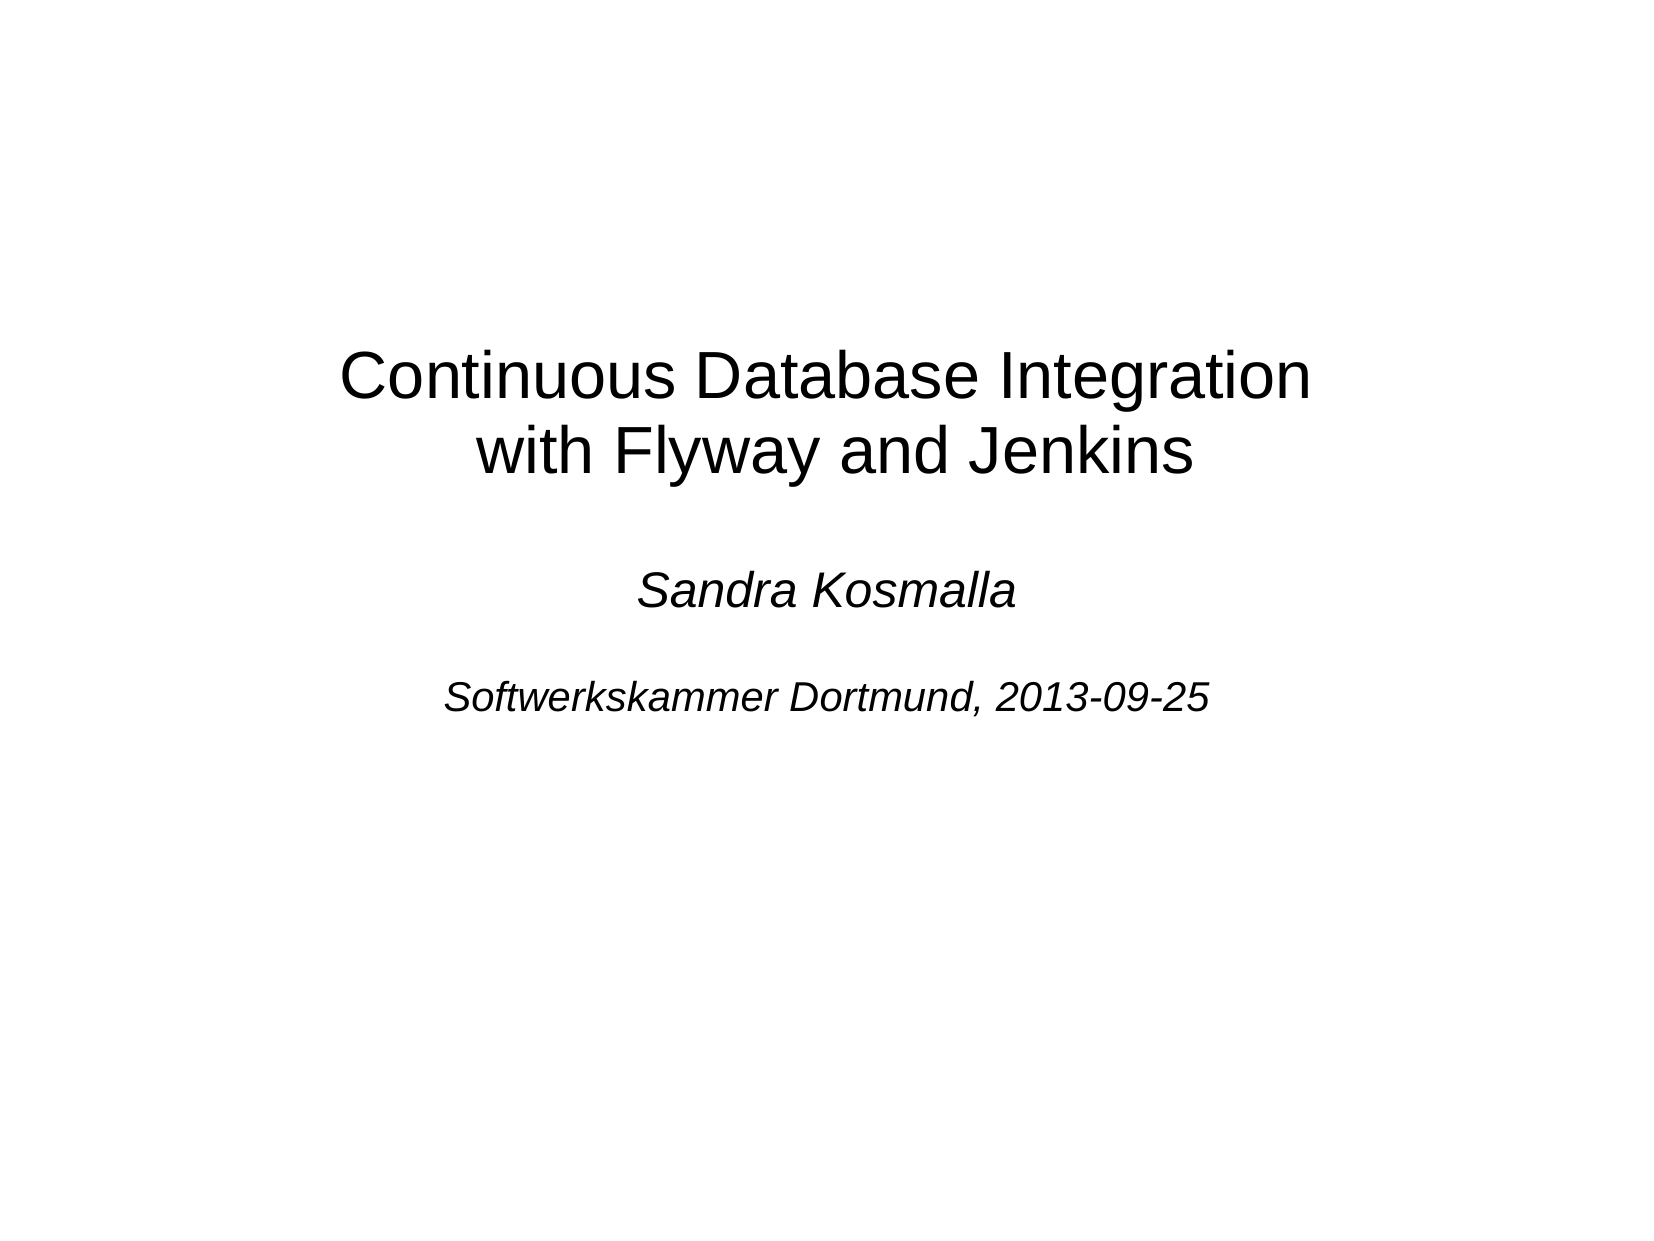

# Continuous Database Integration
 with Flyway and Jenkins
Sandra Kosmalla
Softwerkskammer Dortmund, 2013-09-25